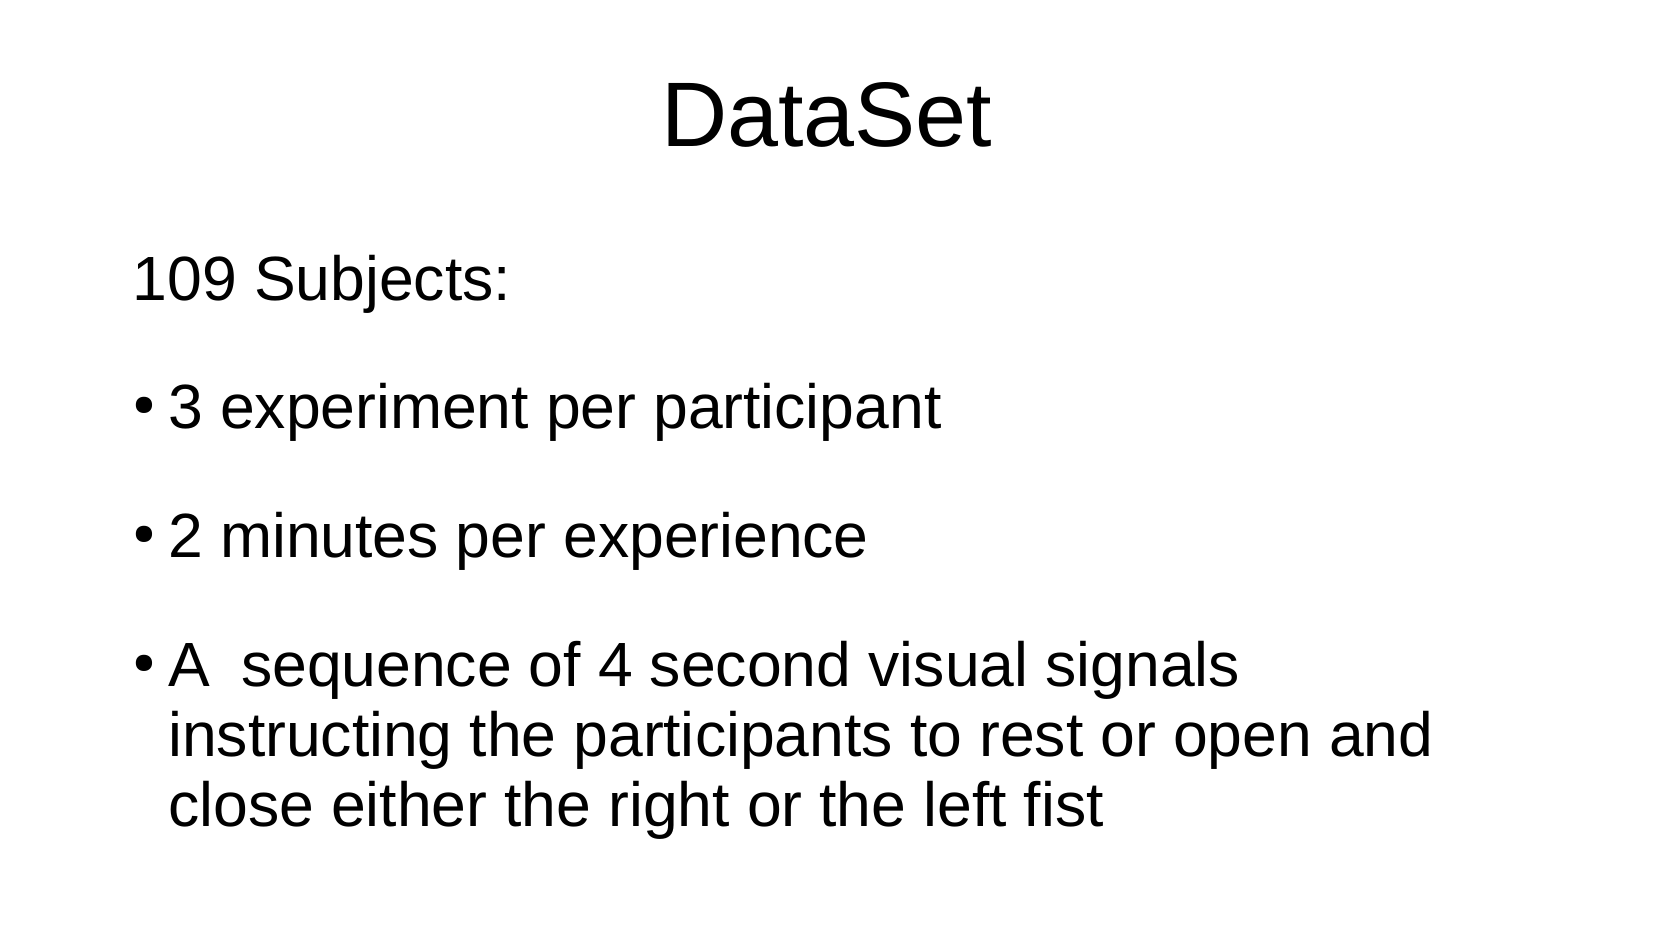

# DataSet
109 Subjects:
3 experiment per participant
2 minutes per experience
A sequence of 4 second visual signals instructing the participants to rest or open and close either the right or the left fist